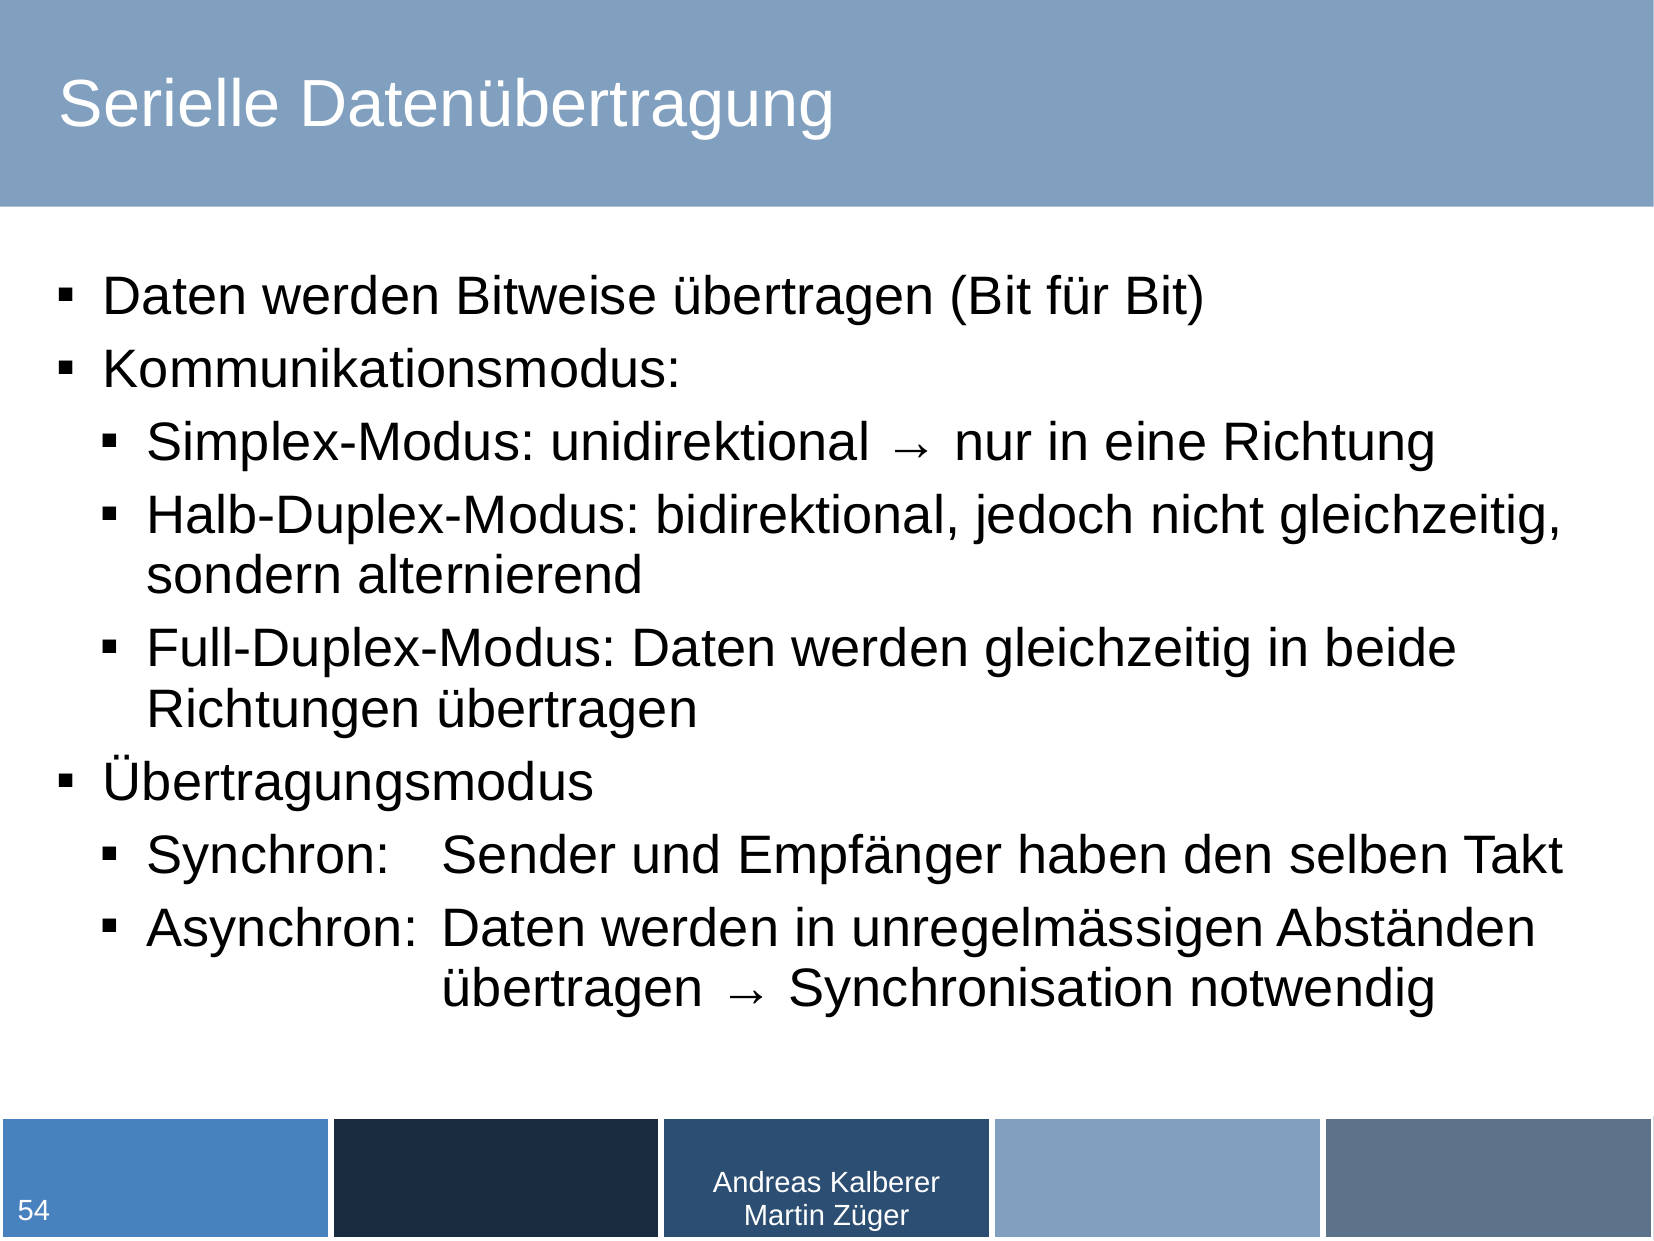

# Serielle Datenübertragung
Daten werden Bitweise übertragen (Bit für Bit)
Kommunikationsmodus:
Simplex-Modus: unidirektional → nur in eine Richtung
Halb-Duplex-Modus: bidirektional, jedoch nicht gleichzeitig, sondern alternierend
Full-Duplex-Modus: Daten werden gleichzeitig in beide Richtungen übertragen
Übertragungsmodus
Synchron:	Sender und Empfänger haben den selben Takt
Asynchron:	Daten werden in unregelmässigen Abständen
					übertragen → Synchronisation notwendig
LibreOffice Productivity Suite
54